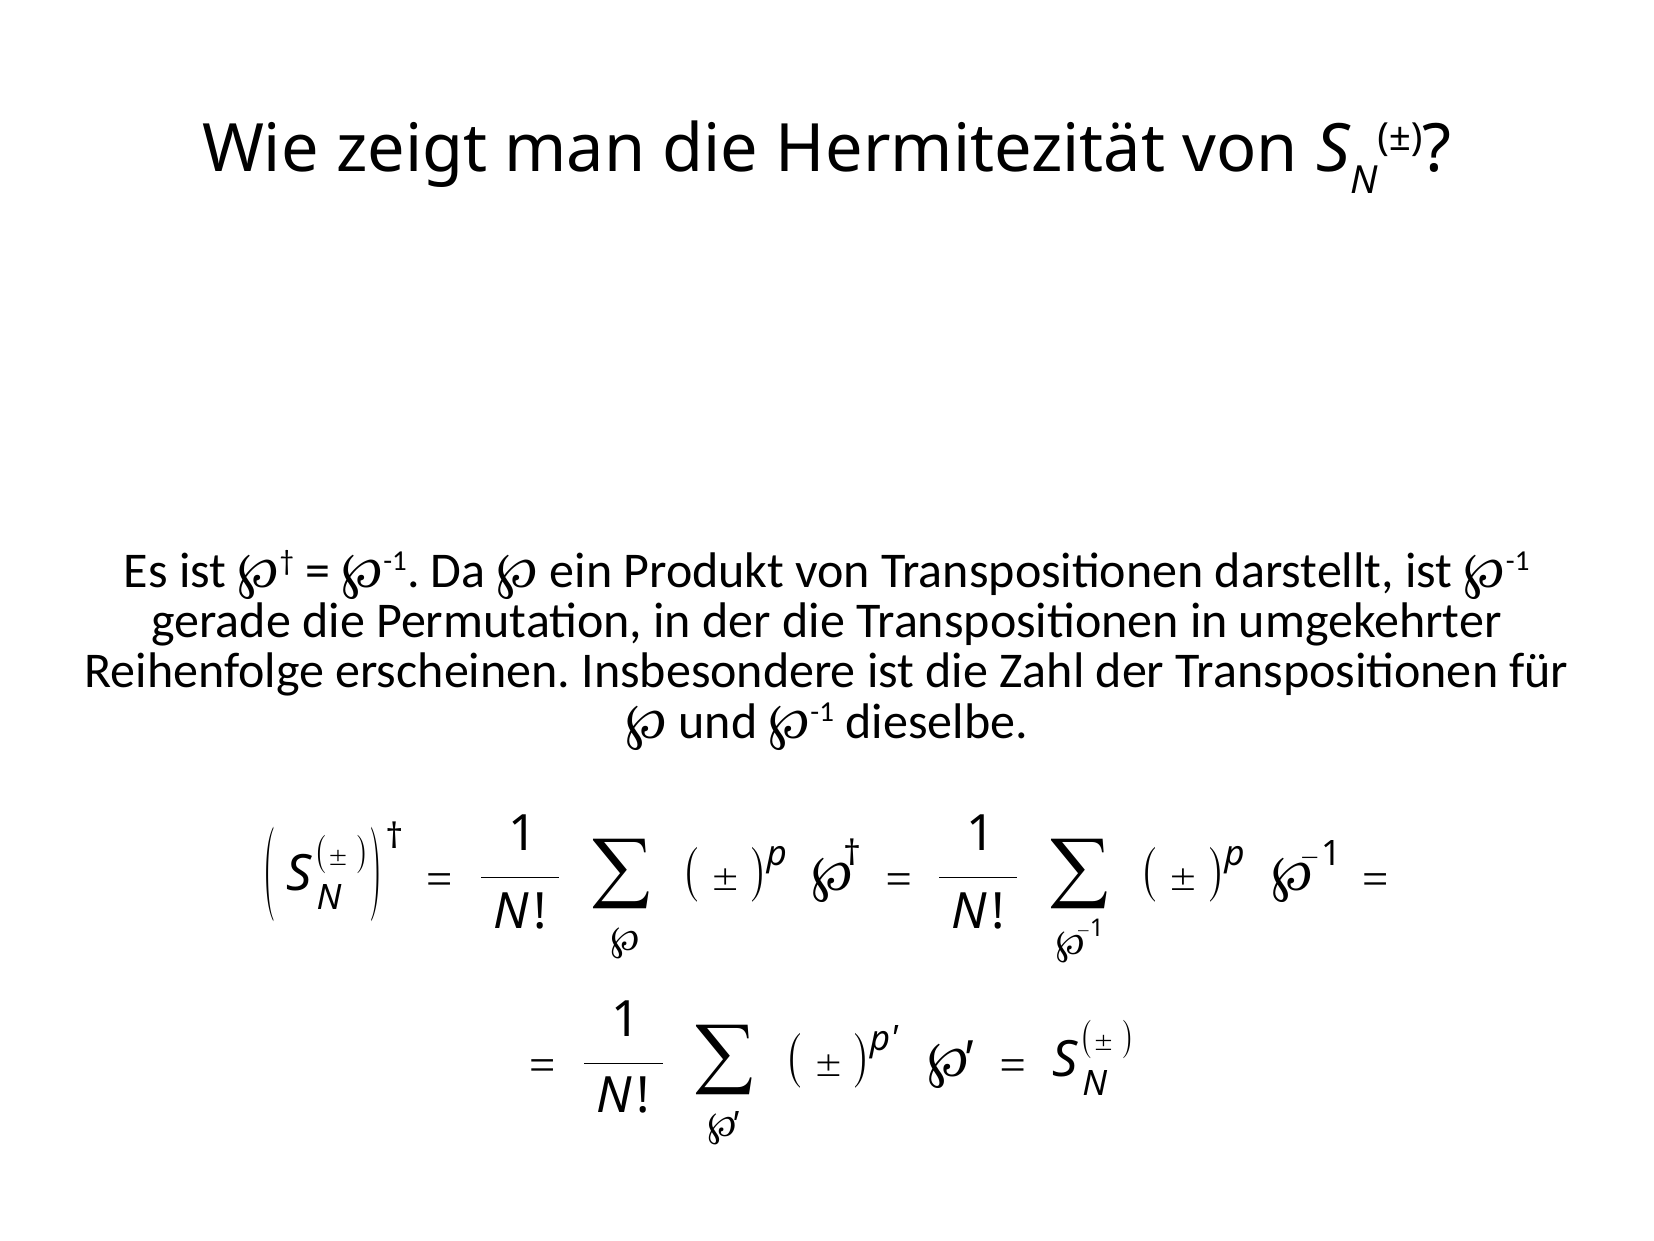

# Wie zeigt man die Hermitezität von SN(±)?
Es ist ℘† = ℘-1. Da ℘ ein Produkt von Transpositionen darstellt, ist ℘-1 gerade die Permutation, in der die Transpositionen in umgekehrter Reihenfolge erscheinen. Insbesondere ist die Zahl der Transpositionen für ℘ und ℘-1 dieselbe.